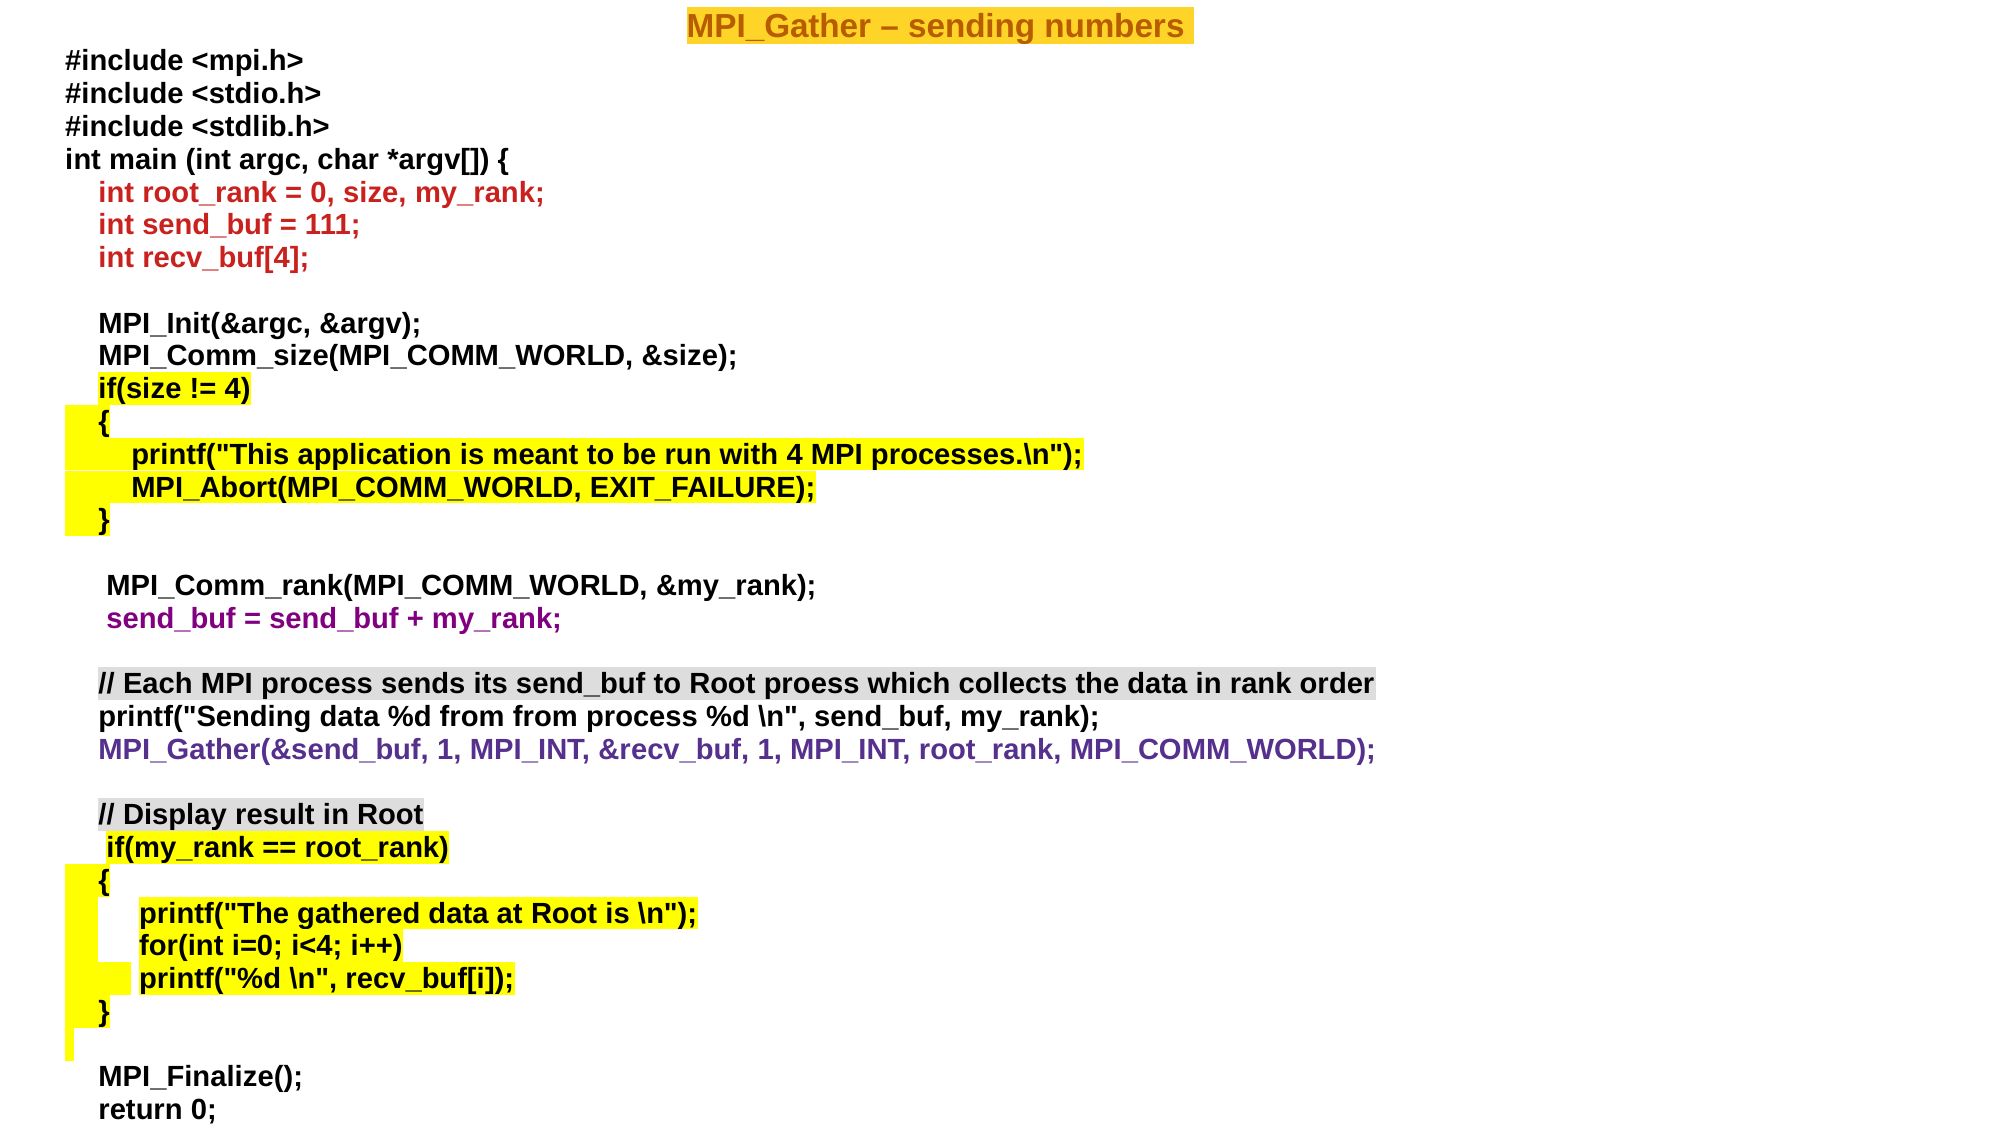

MPI_Gather – sending numbers
#include <mpi.h>
#include <stdio.h>
#include <stdlib.h>
int main (int argc, char *argv[]) {
 int root_rank = 0, size, my_rank;
 int send_buf = 111;
 int recv_buf[4];
 MPI_Init(&argc, &argv);
 MPI_Comm_size(MPI_COMM_WORLD, &size);
 if(size != 4)
 {
 printf("This application is meant to be run with 4 MPI processes.\n");
 MPI_Abort(MPI_COMM_WORLD, EXIT_FAILURE);
 }
 MPI_Comm_rank(MPI_COMM_WORLD, &my_rank);
 send_buf = send_buf + my_rank;
 // Each MPI process sends its send_buf to Root proess which collects the data in rank order
 printf("Sending data %d from from process %d \n", send_buf, my_rank);
 MPI_Gather(&send_buf, 1, MPI_INT, &recv_buf, 1, MPI_INT, root_rank, MPI_COMM_WORLD);
 // Display result in Root
 if(my_rank == root_rank)
 {
 	printf("The gathered data at Root is \n");
 	for(int i=0; i<4; i++)
 	printf("%d \n", recv_buf[i]);
 }
 MPI_Finalize();
 return 0;
}